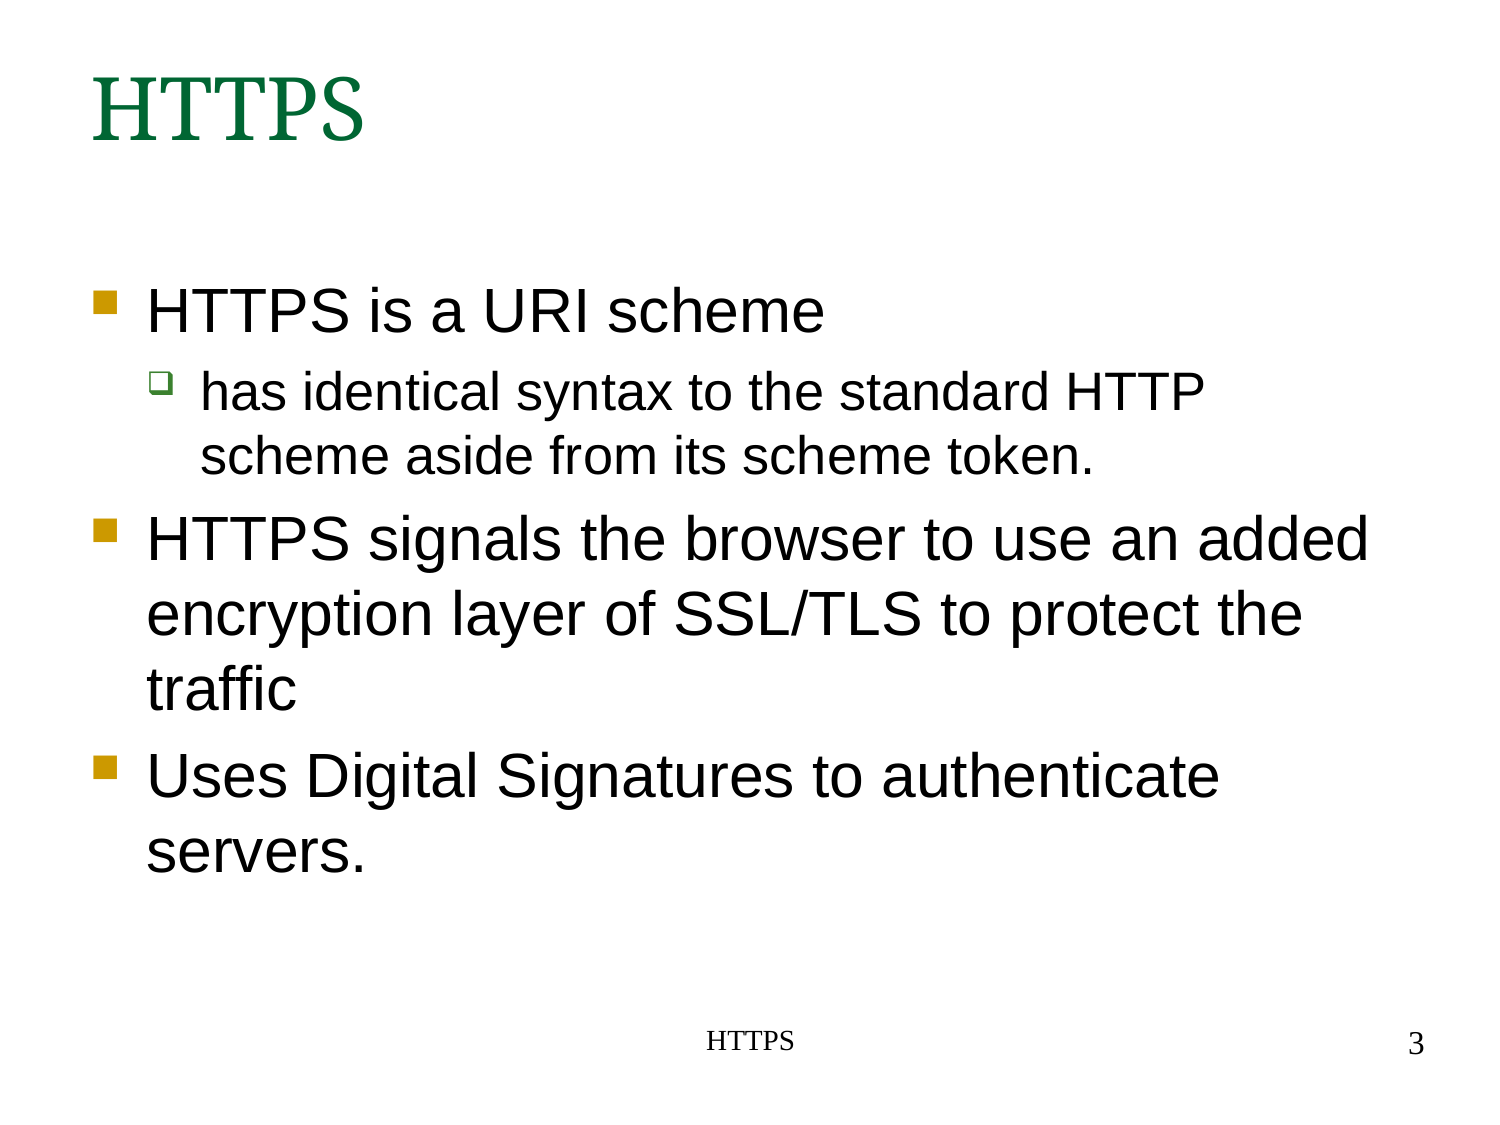

# HTTPS
HTTPS is a URI scheme
has identical syntax to the standard HTTP scheme aside from its scheme token.
HTTPS signals the browser to use an added encryption layer of SSL/TLS to protect the traffic
Uses Digital Signatures to authenticate servers.
HTTPS
3